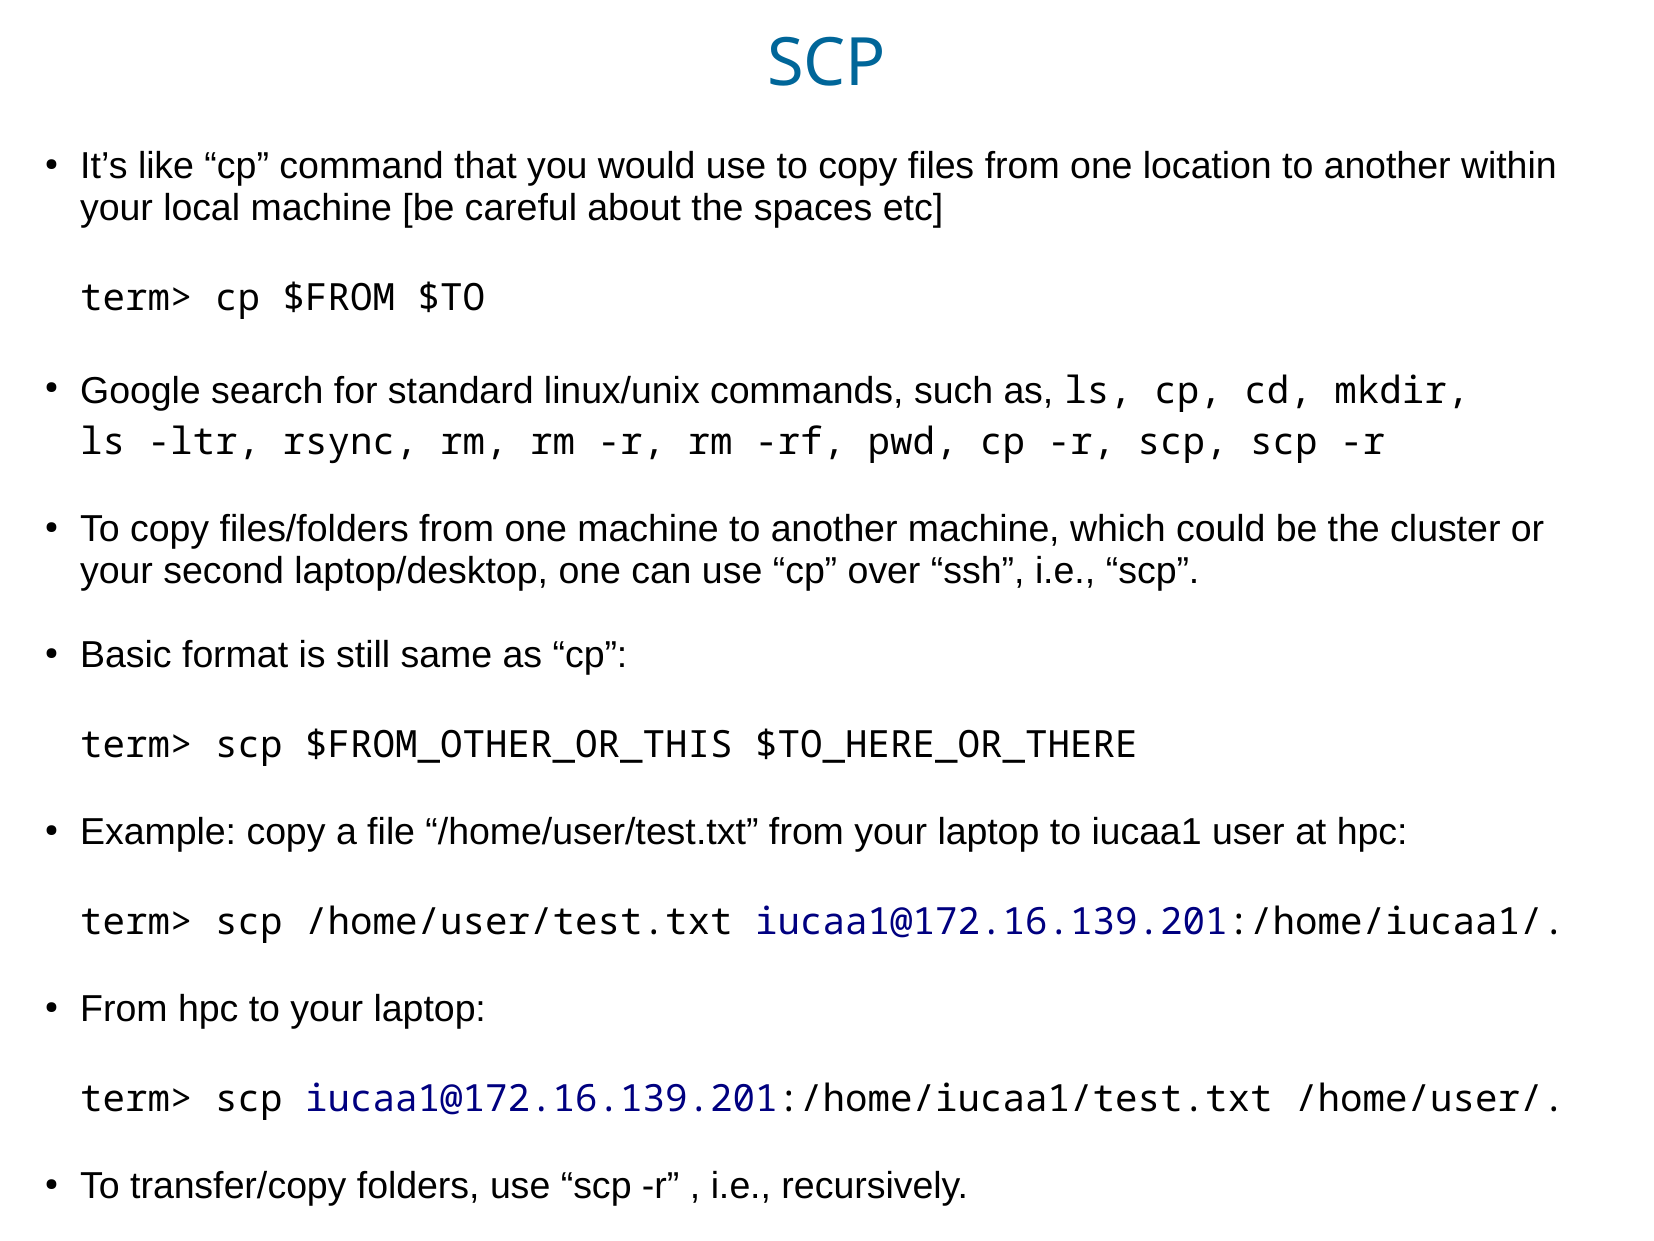

# SCP
It’s like “cp” command that you would use to copy files from one location to another within your local machine [be careful about the spaces etc]
term> cp $FROM $TO
Google search for standard linux/unix commands, such as, ls, cp, cd, mkdir, ls -ltr, rsync, rm, rm -r, rm -rf, pwd, cp -r, scp, scp -r
To copy files/folders from one machine to another machine, which could be the cluster or your second laptop/desktop, one can use “cp” over “ssh”, i.e., “scp”.
Basic format is still same as “cp”:
term> scp $FROM_OTHER_OR_THIS $TO_HERE_OR_THERE
Example: copy a file “/home/user/test.txt” from your laptop to iucaa1 user at hpc:
term> scp /home/user/test.txt iucaa1@172.16.139.201:/home/iucaa1/.
From hpc to your laptop:
term> scp iucaa1@172.16.139.201:/home/iucaa1/test.txt /home/user/.
To transfer/copy folders, use “scp -r” , i.e., recursively.